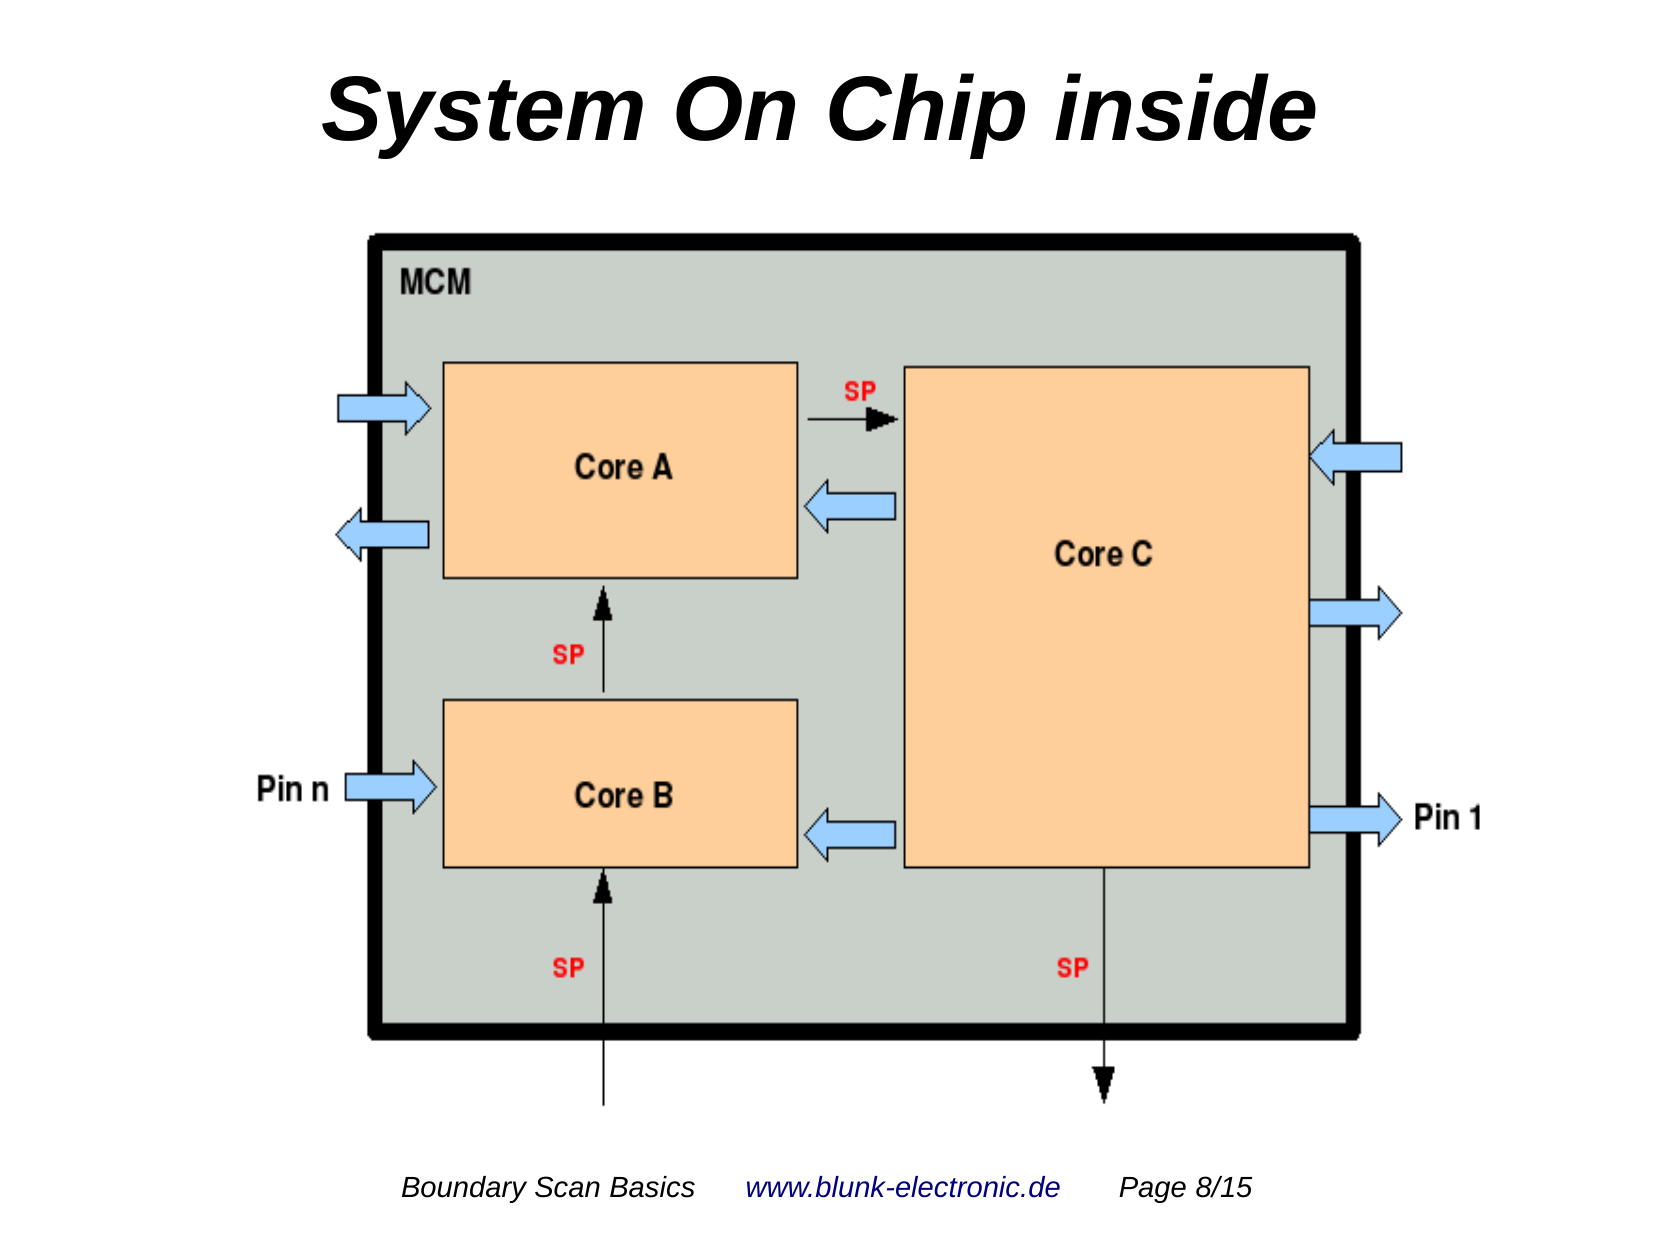

# System On Chip inside
Boundary Scan Basics www.blunk-electronic.de Page /15